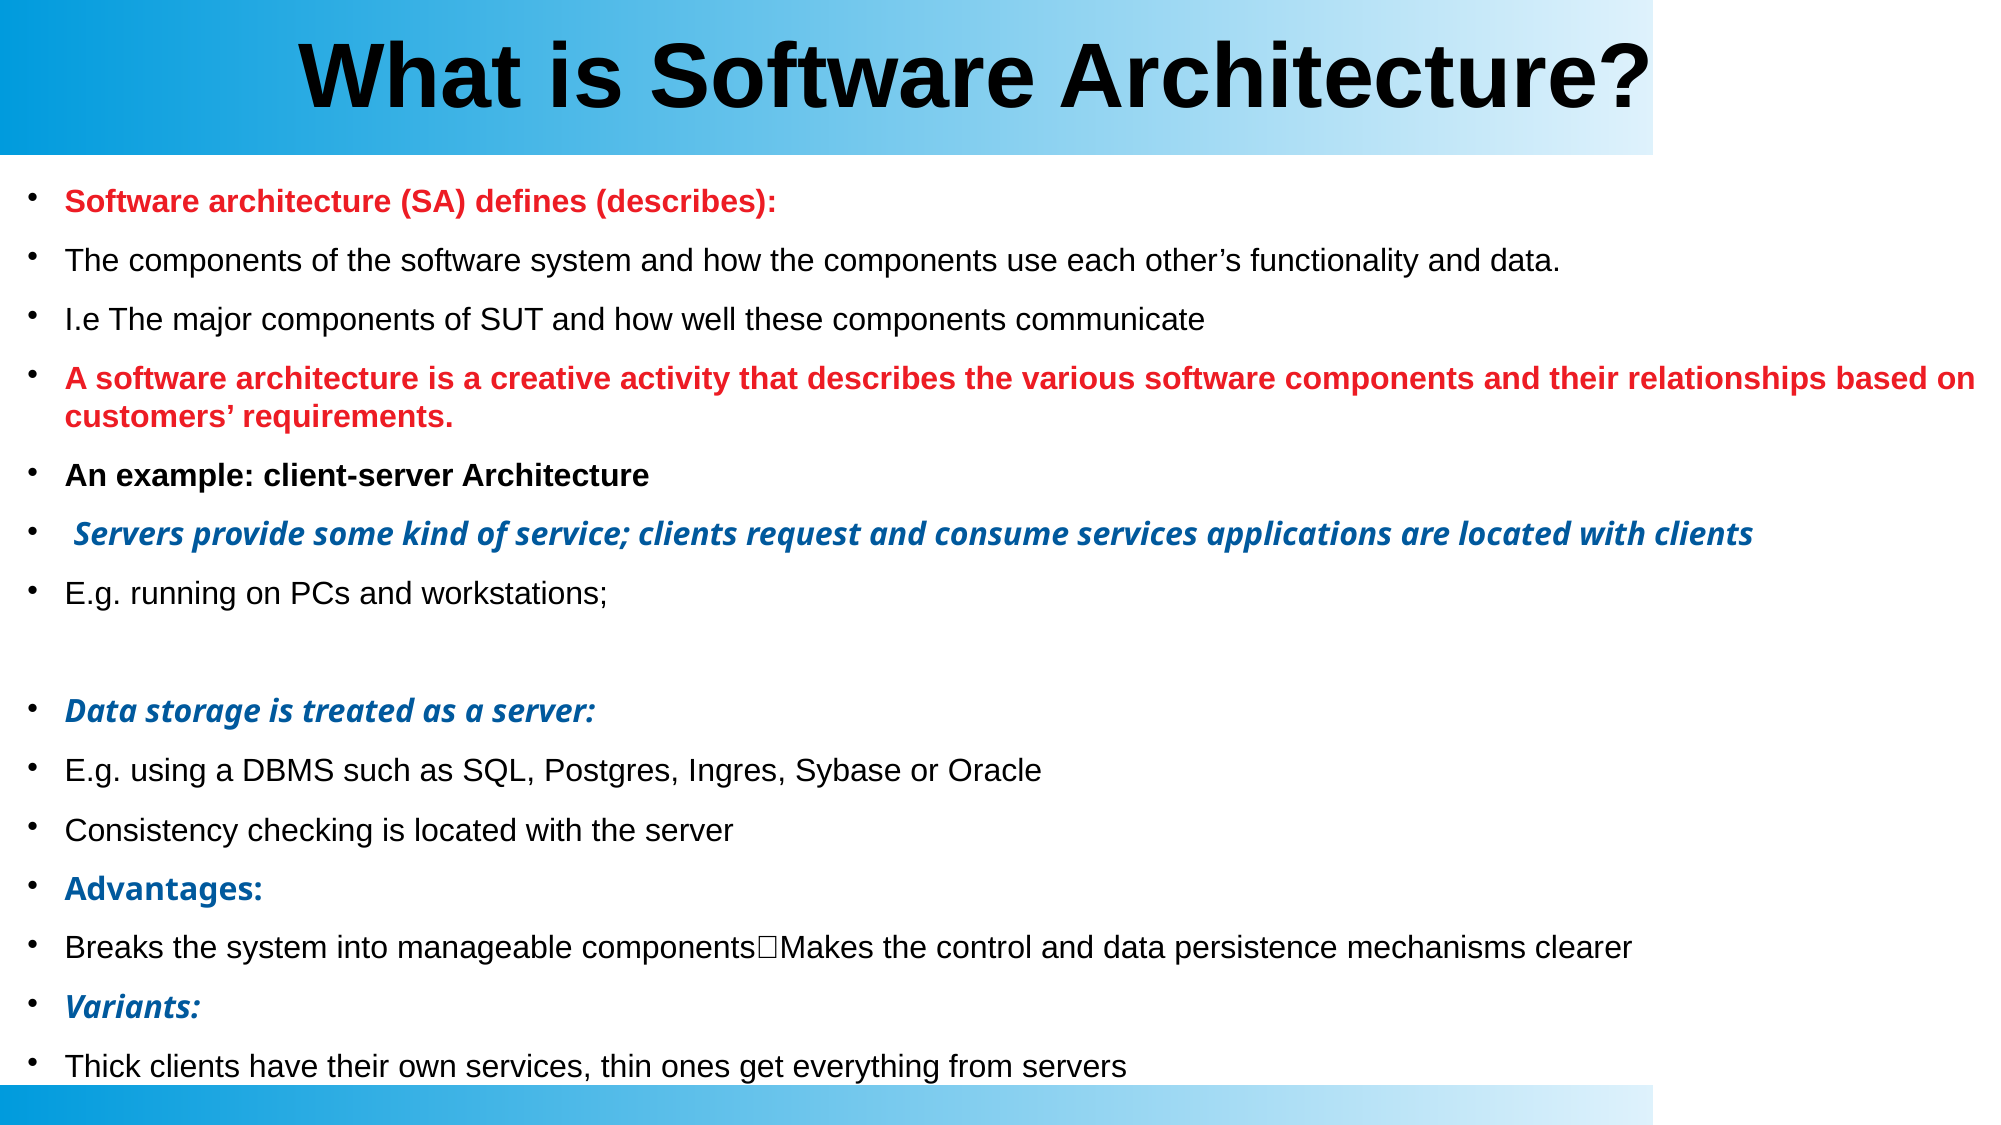

# What is Software Architecture?
Software architecture (SA) defines (describes):
The components of the software system and how the components use each other’s functionality and data.
I.e The major components of SUT and how well these components communicate
A software architecture is a creative activity that describes the various software components and their relationships based on customers’ requirements.
An example: client-server Architecture
 Servers provide some kind of service; clients request and consume services applications are located with clients
E.g. running on PCs and workstations;
Data storage is treated as a server:
E.g. using a DBMS such as SQL, Postgres, Ingres, Sybase or Oracle
Consistency checking is located with the server
Advantages:
Breaks the system into manageable componentsMakes the control and data persistence mechanisms clearer
Variants:
Thick clients have their own services, thin ones get everything from servers